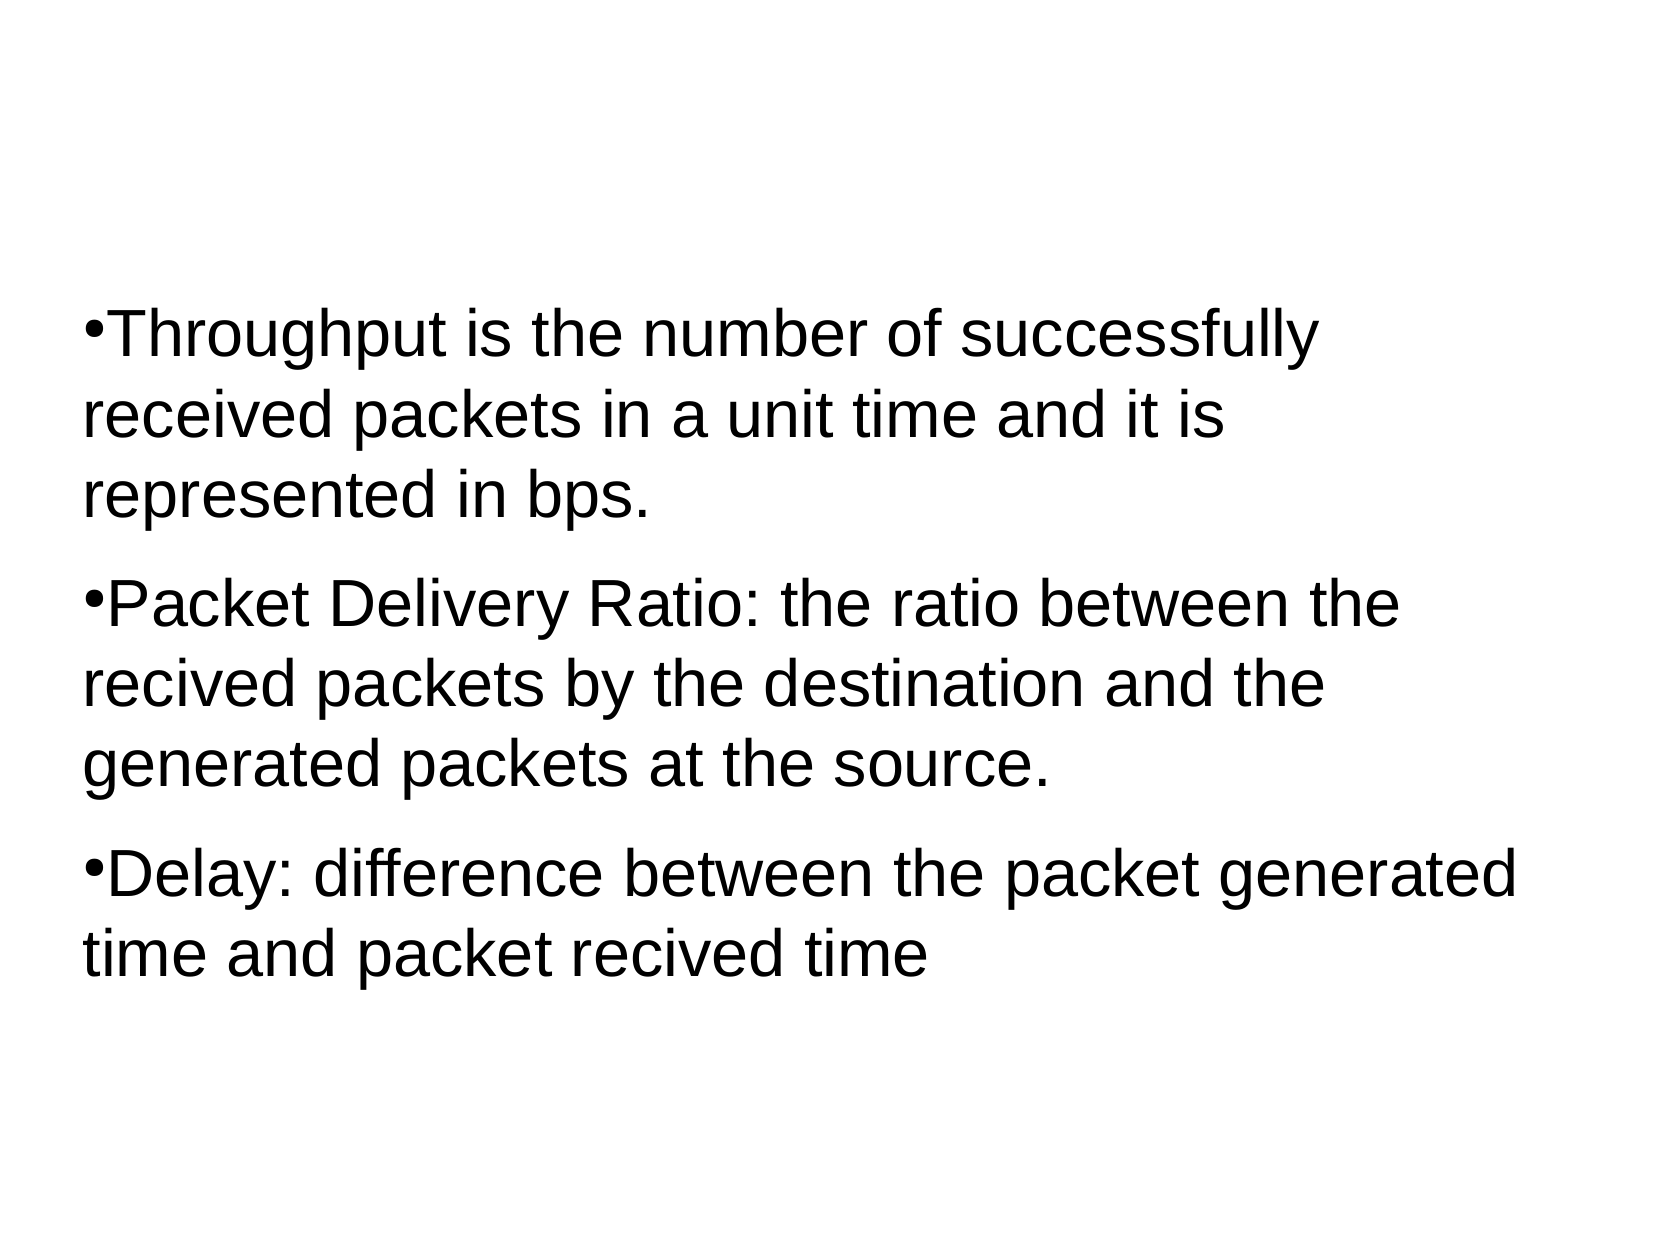

#
Throughput is the number of successfully received packets in a unit time and it is represented in bps.
Packet Delivery Ratio: the ratio between the recived packets by the destination and the generated packets at the source.
Delay: difference between the packet generated time and packet recived time